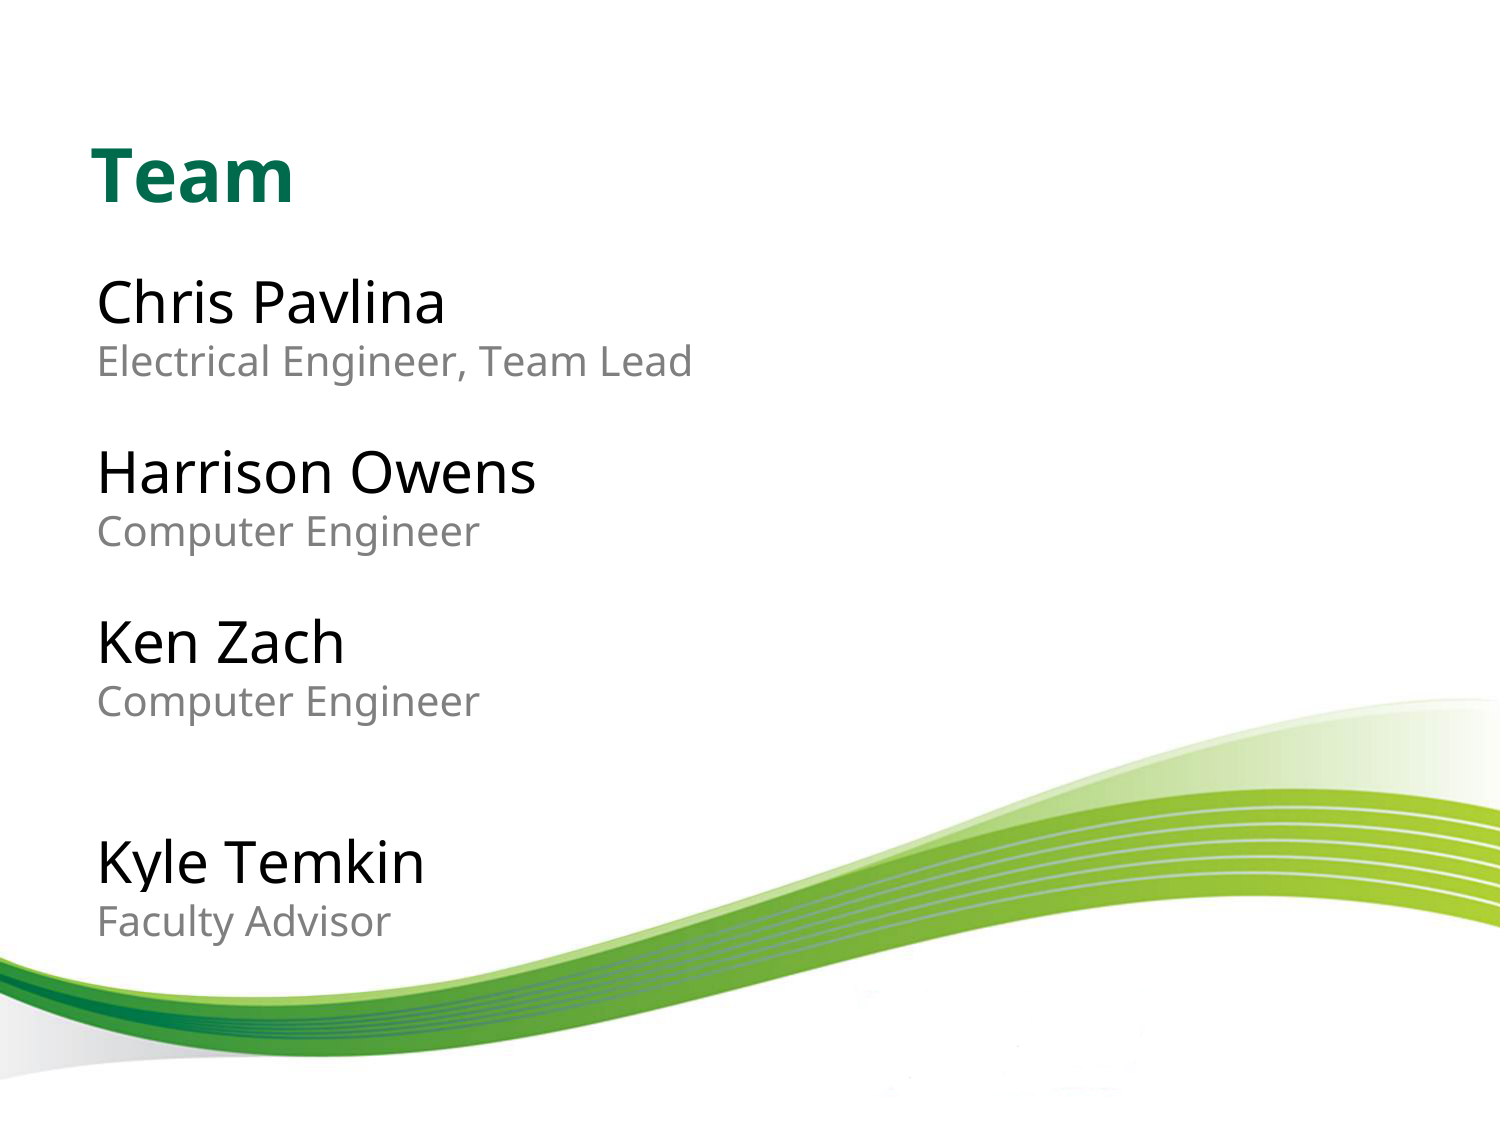

# Team
Chris Pavlina
Electrical Engineer, Team Lead
Harrison Owens
Computer Engineer
Ken Zach
Computer Engineer
Kyle Temkin
Faculty Advisor